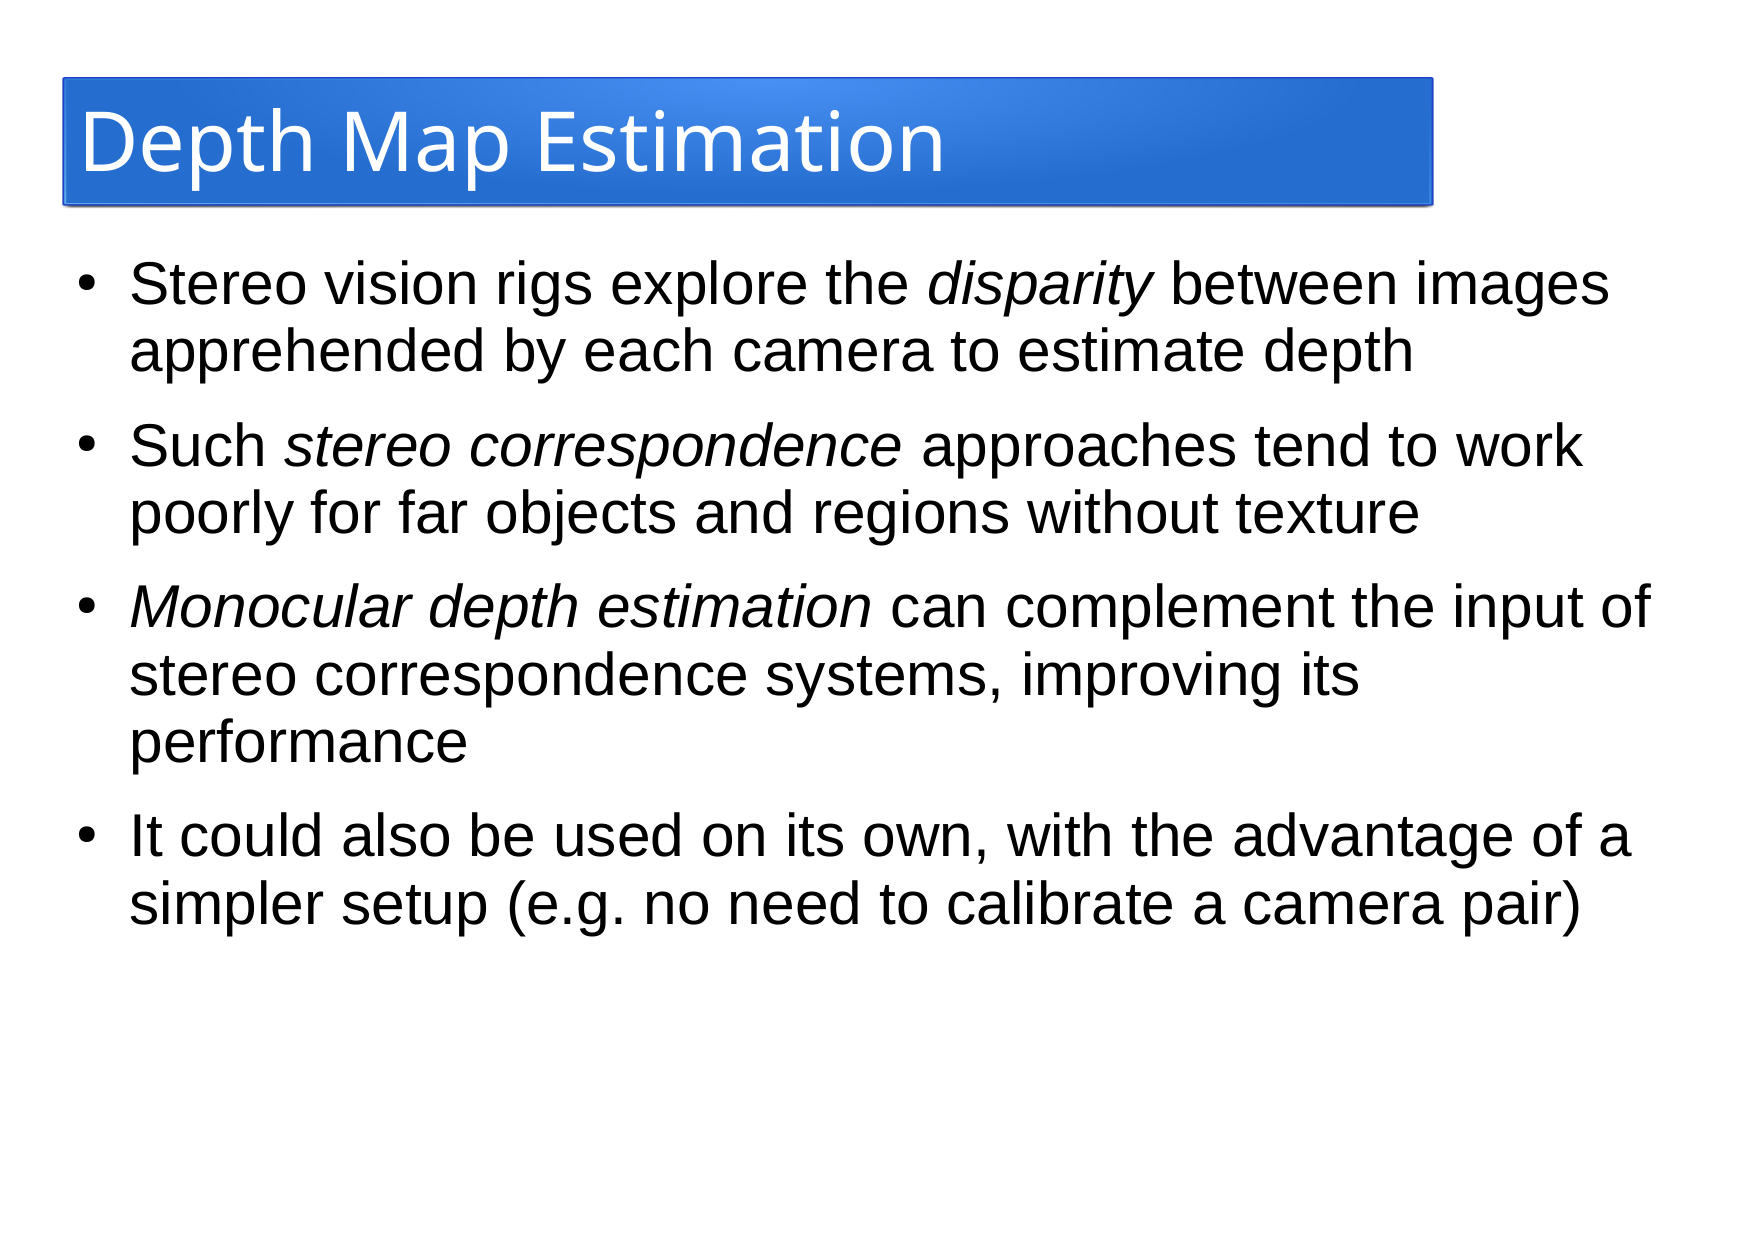

# Depth Map Estimation
Stereo vision rigs explore the disparity between images apprehended by each camera to estimate depth
Such stereo correspondence approaches tend to work poorly for far objects and regions without texture
Monocular depth estimation can complement the input of stereo correspondence systems, improving its performance
It could also be used on its own, with the advantage of a simpler setup (e.g. no need to calibrate a camera pair)